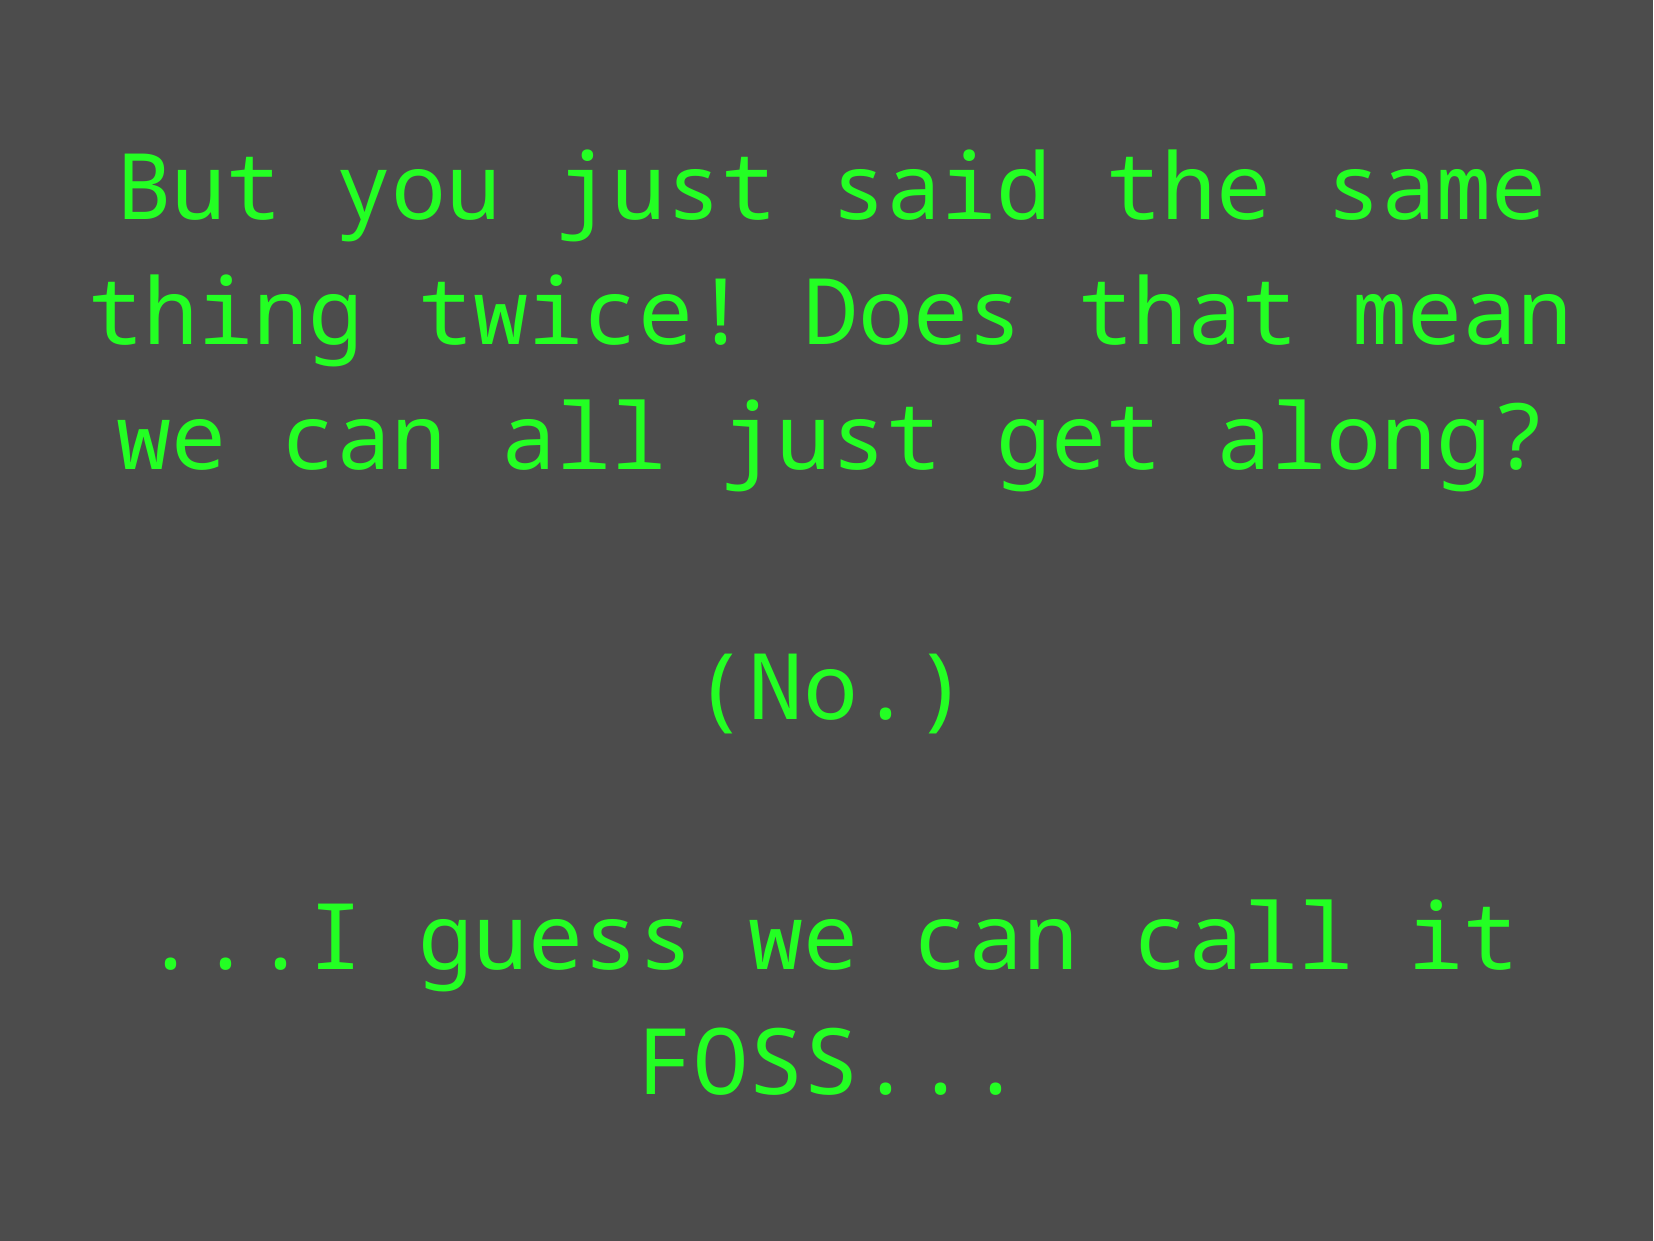

# But you just said the same thing twice! Does that mean we can all just get along? (No.) ...I guess we can call it FOSS...